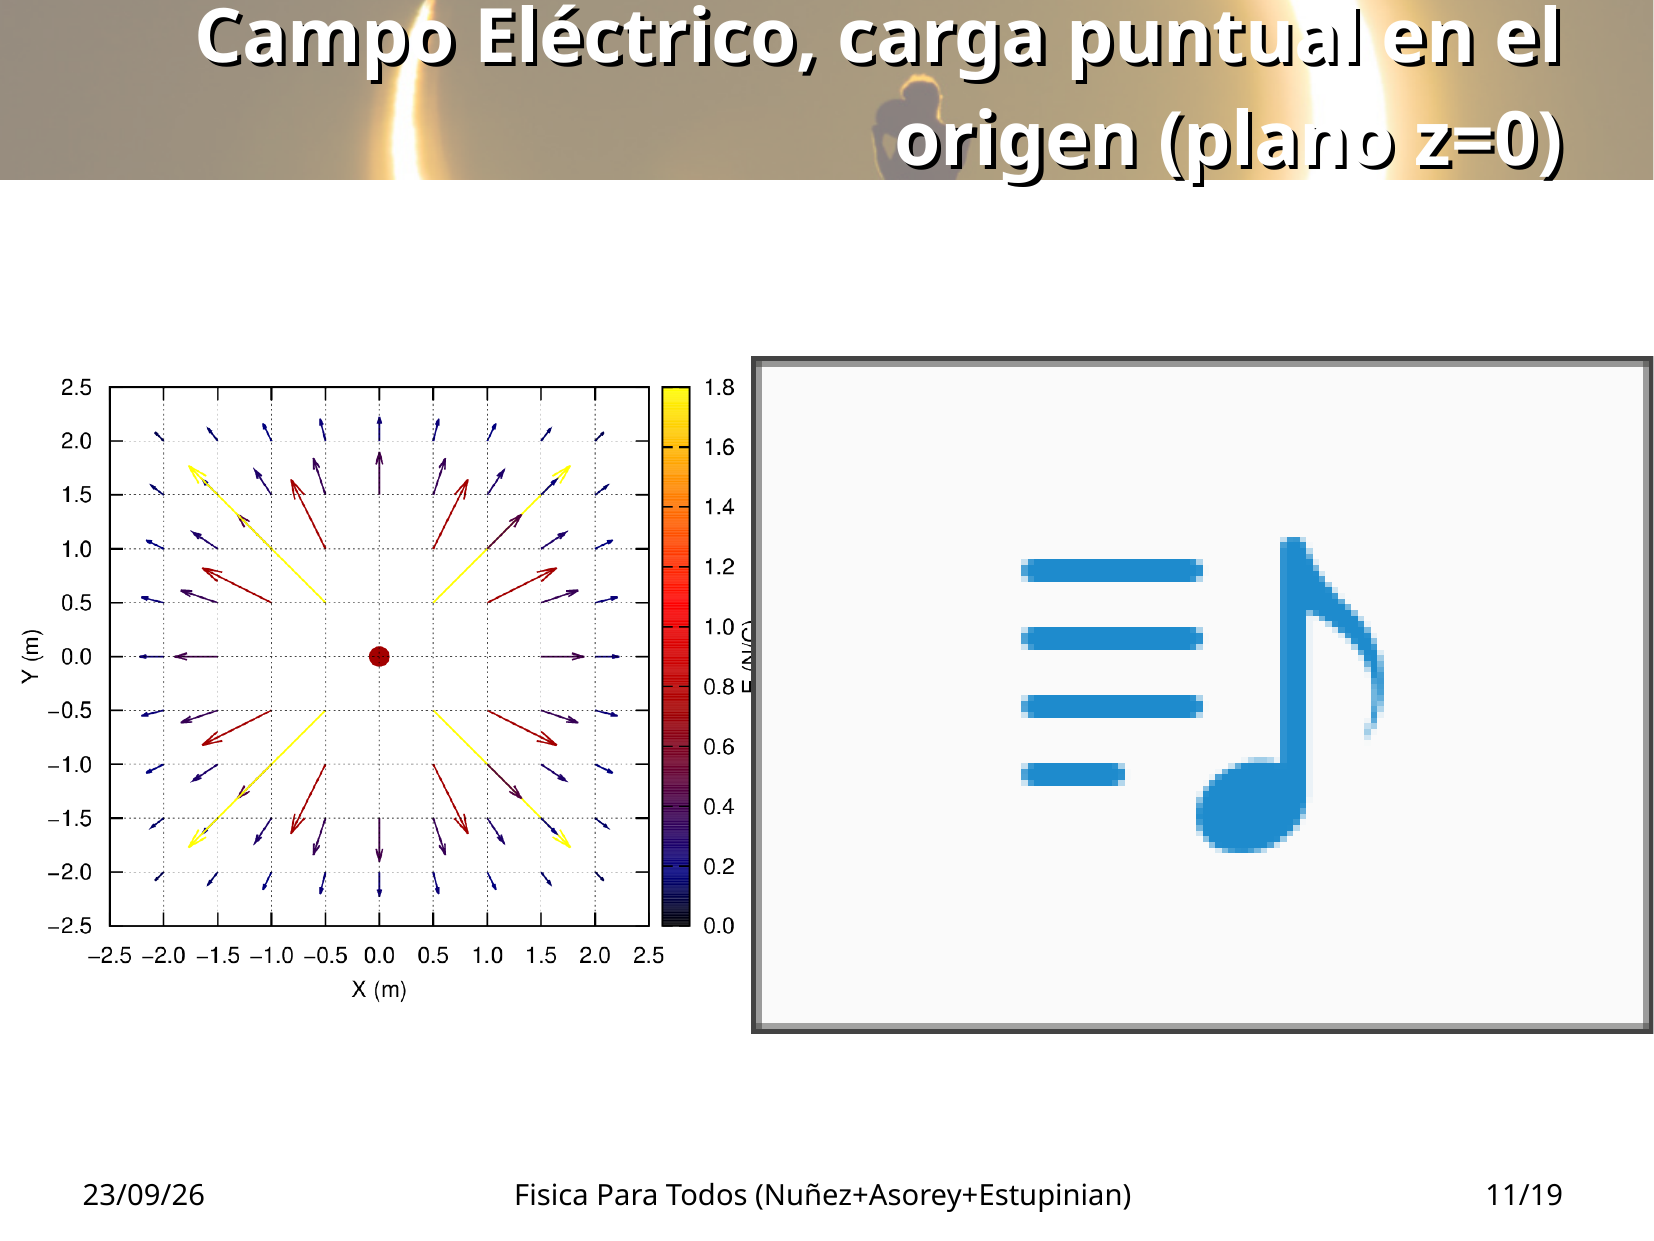

# Campo Eléctrico, carga puntual en el origen (plano z=0)
Fisica Para Todos (Nuñez+Asorey+Estupinian)
11